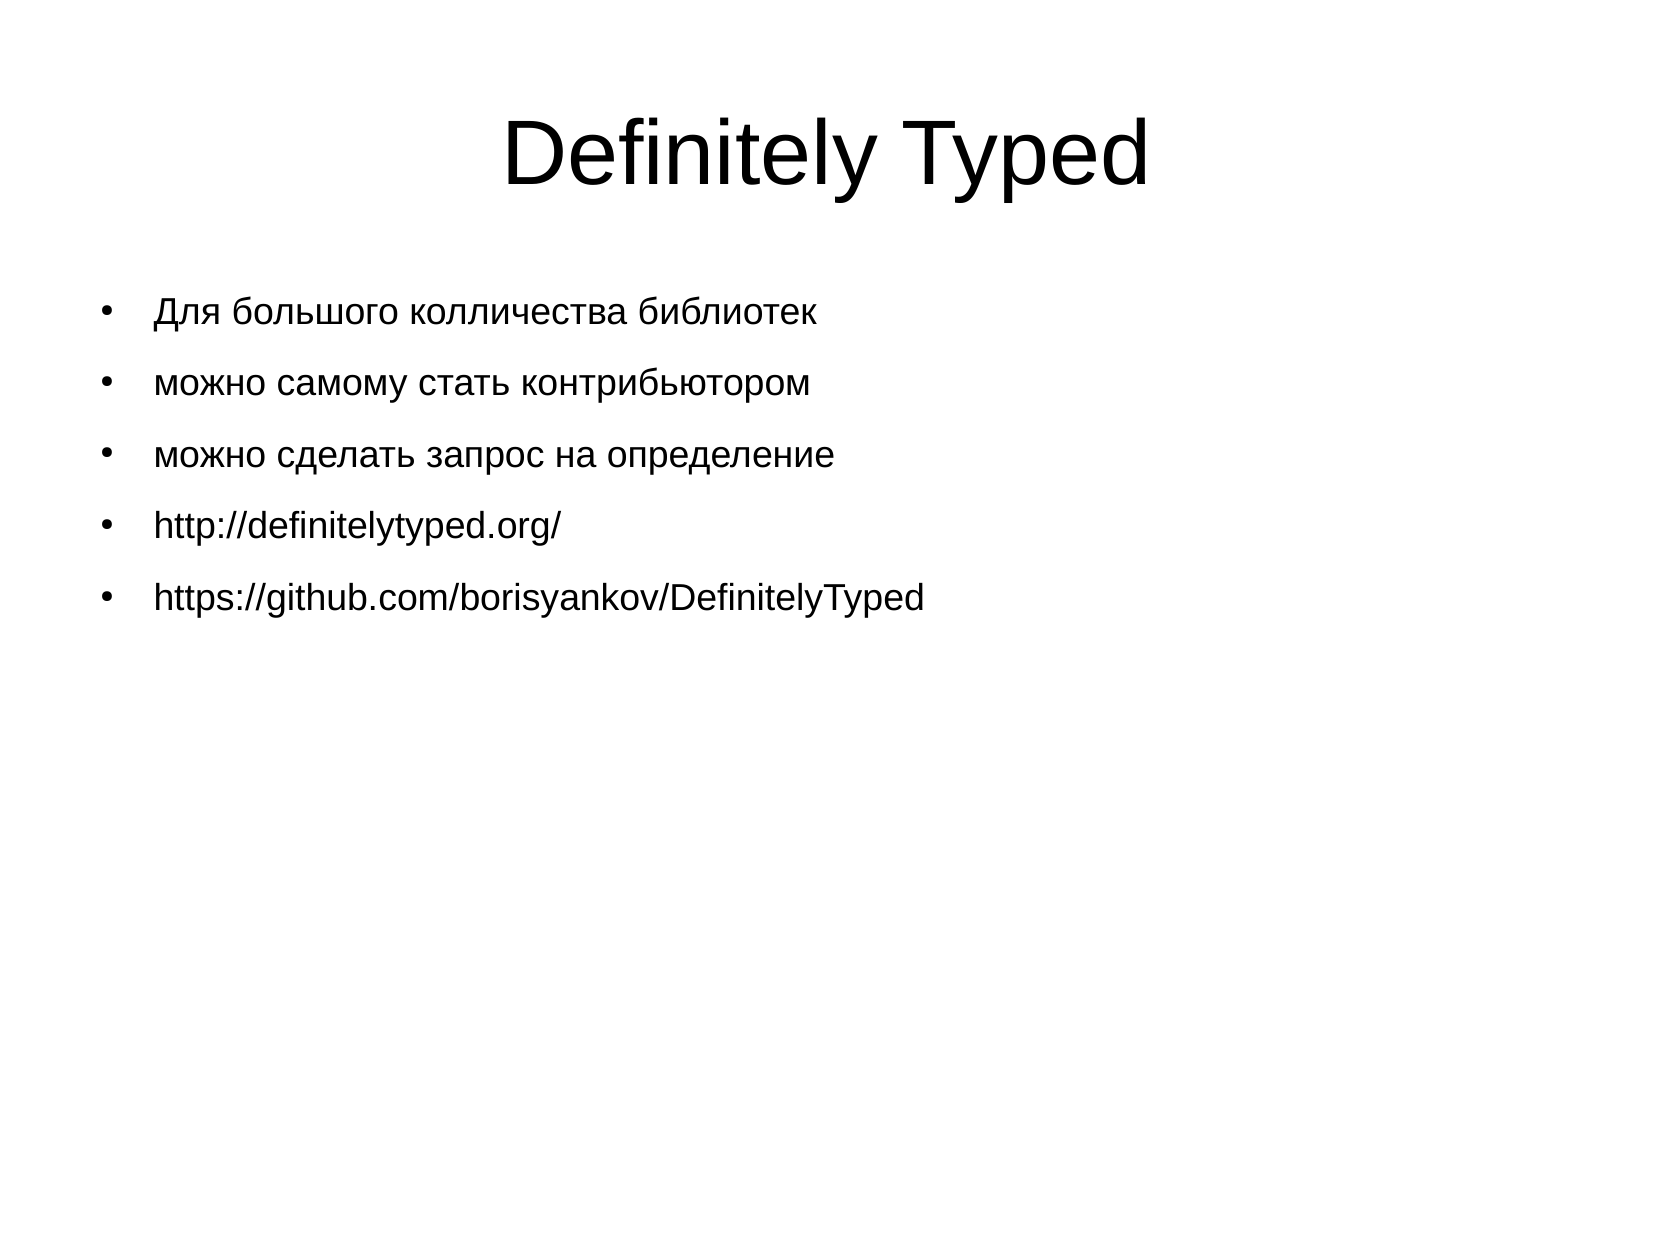

# Definitely Typed
Для большого колличества библиотек
можно самому стать контрибьютором
можно сделать запрос на определение
http://definitelytyped.org/
https://github.com/borisyankov/DefinitelyTyped